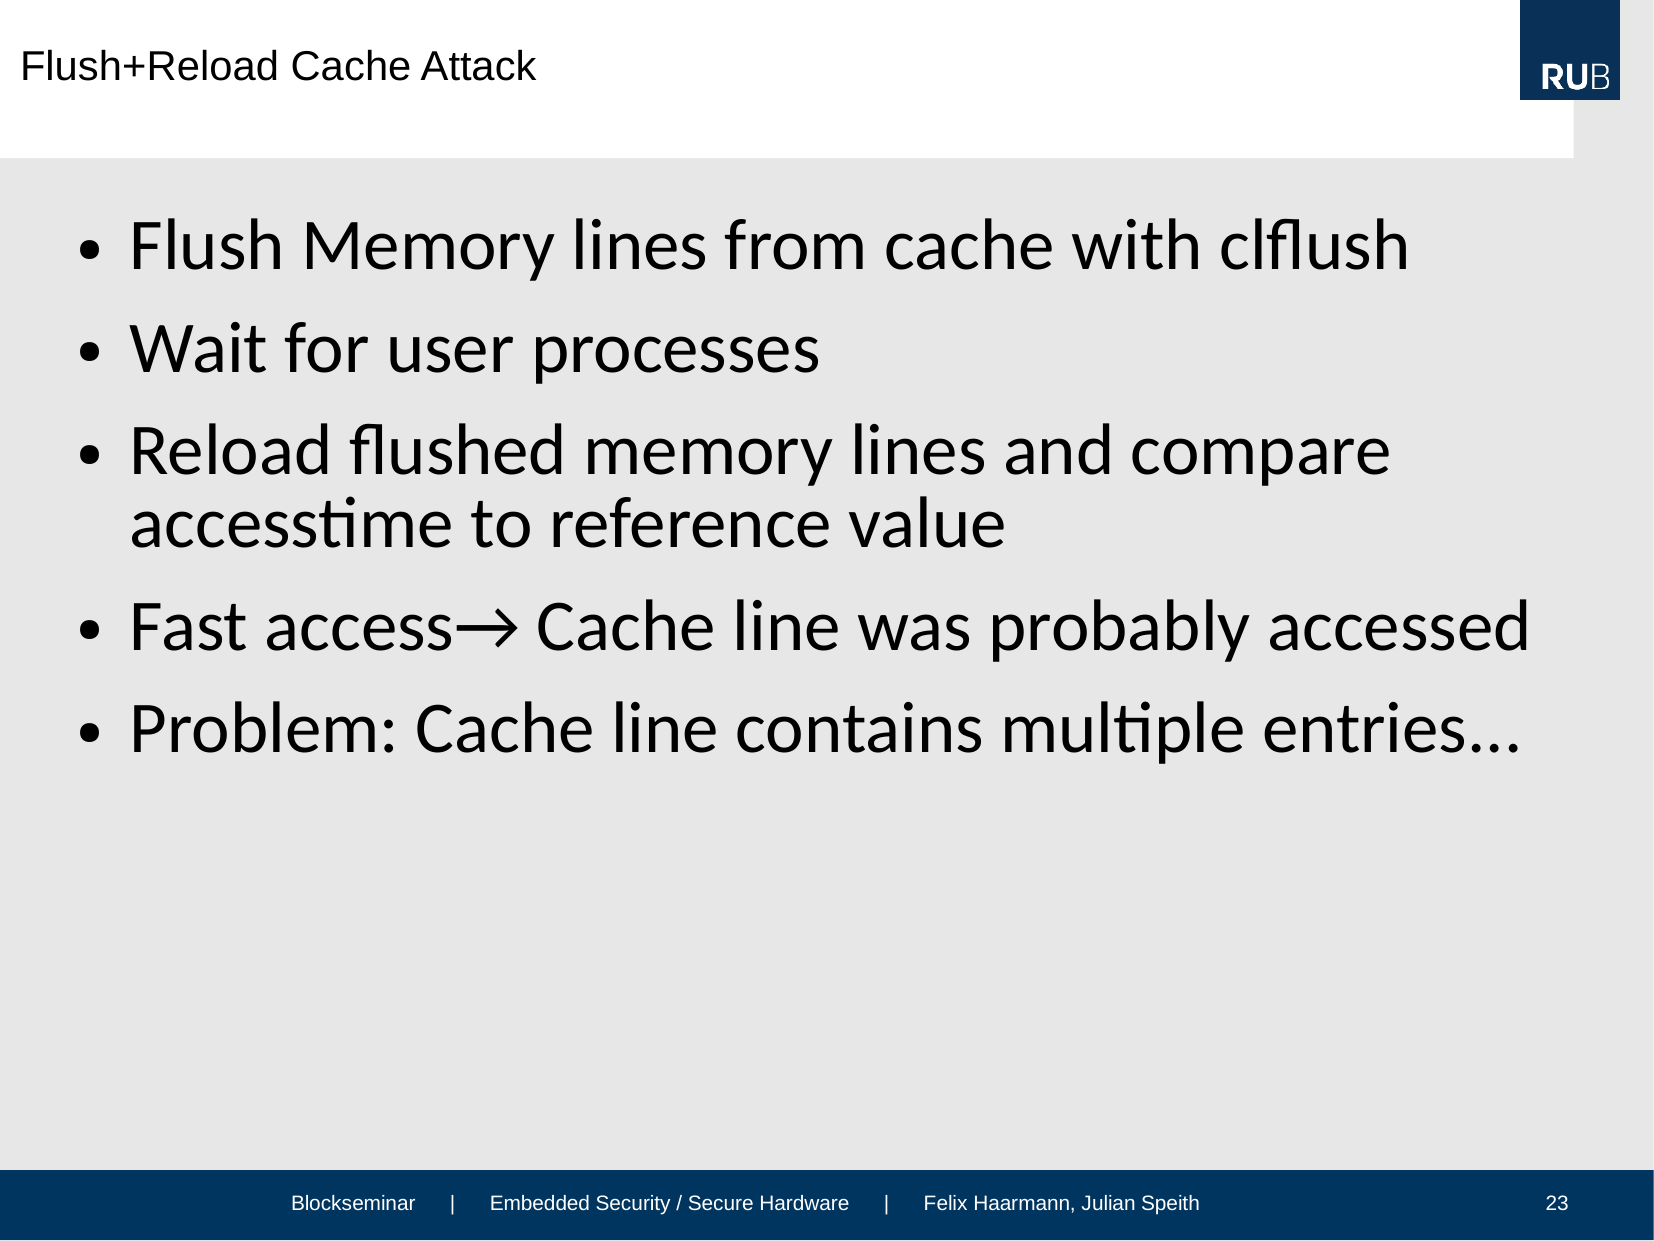

# Flush+Reload Cache Attack
Flush Memory lines from cache with clflush
Wait for user processes
Reload flushed memory lines and compare accesstime to reference value
Fast access→ Cache line was probably accessed
Problem: Cache line contains multiple entries...